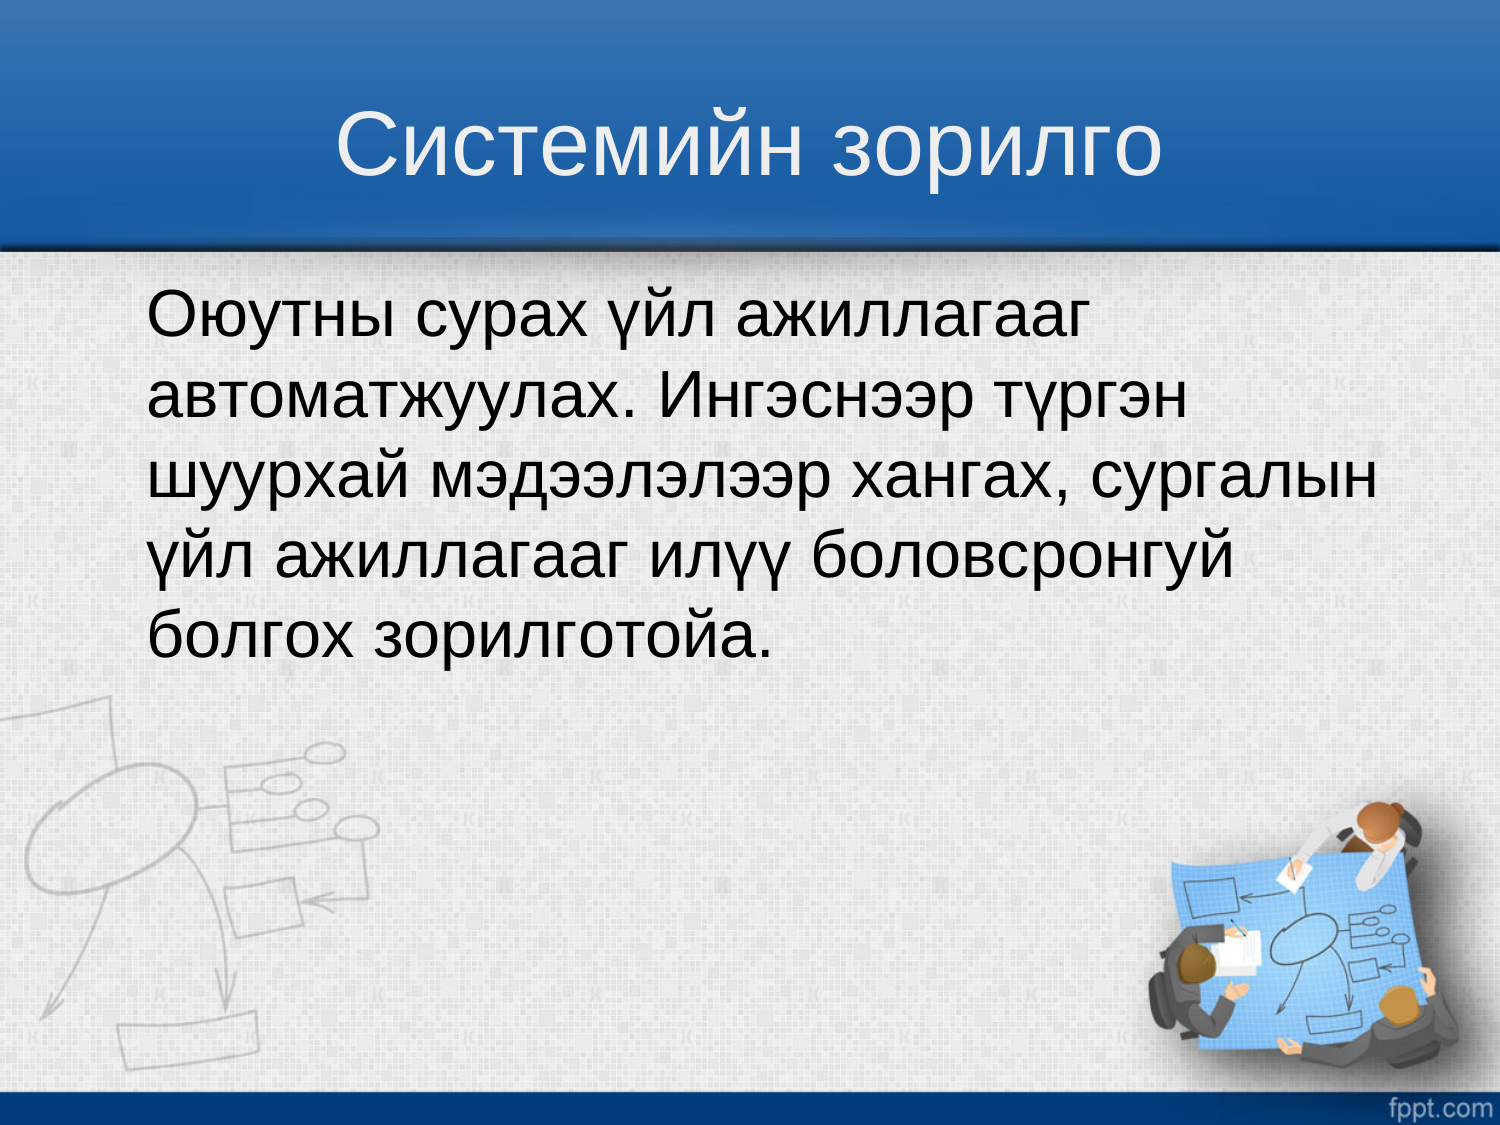

# Системийн зорилго
Оюутны сурах үйл ажиллагааг автоматжуулах. Ингэснээр түргэн шуурхай мэдээлэлээр хангах, сургалын үйл ажиллагааг илүү боловсронгуй болгох зорилготойa.